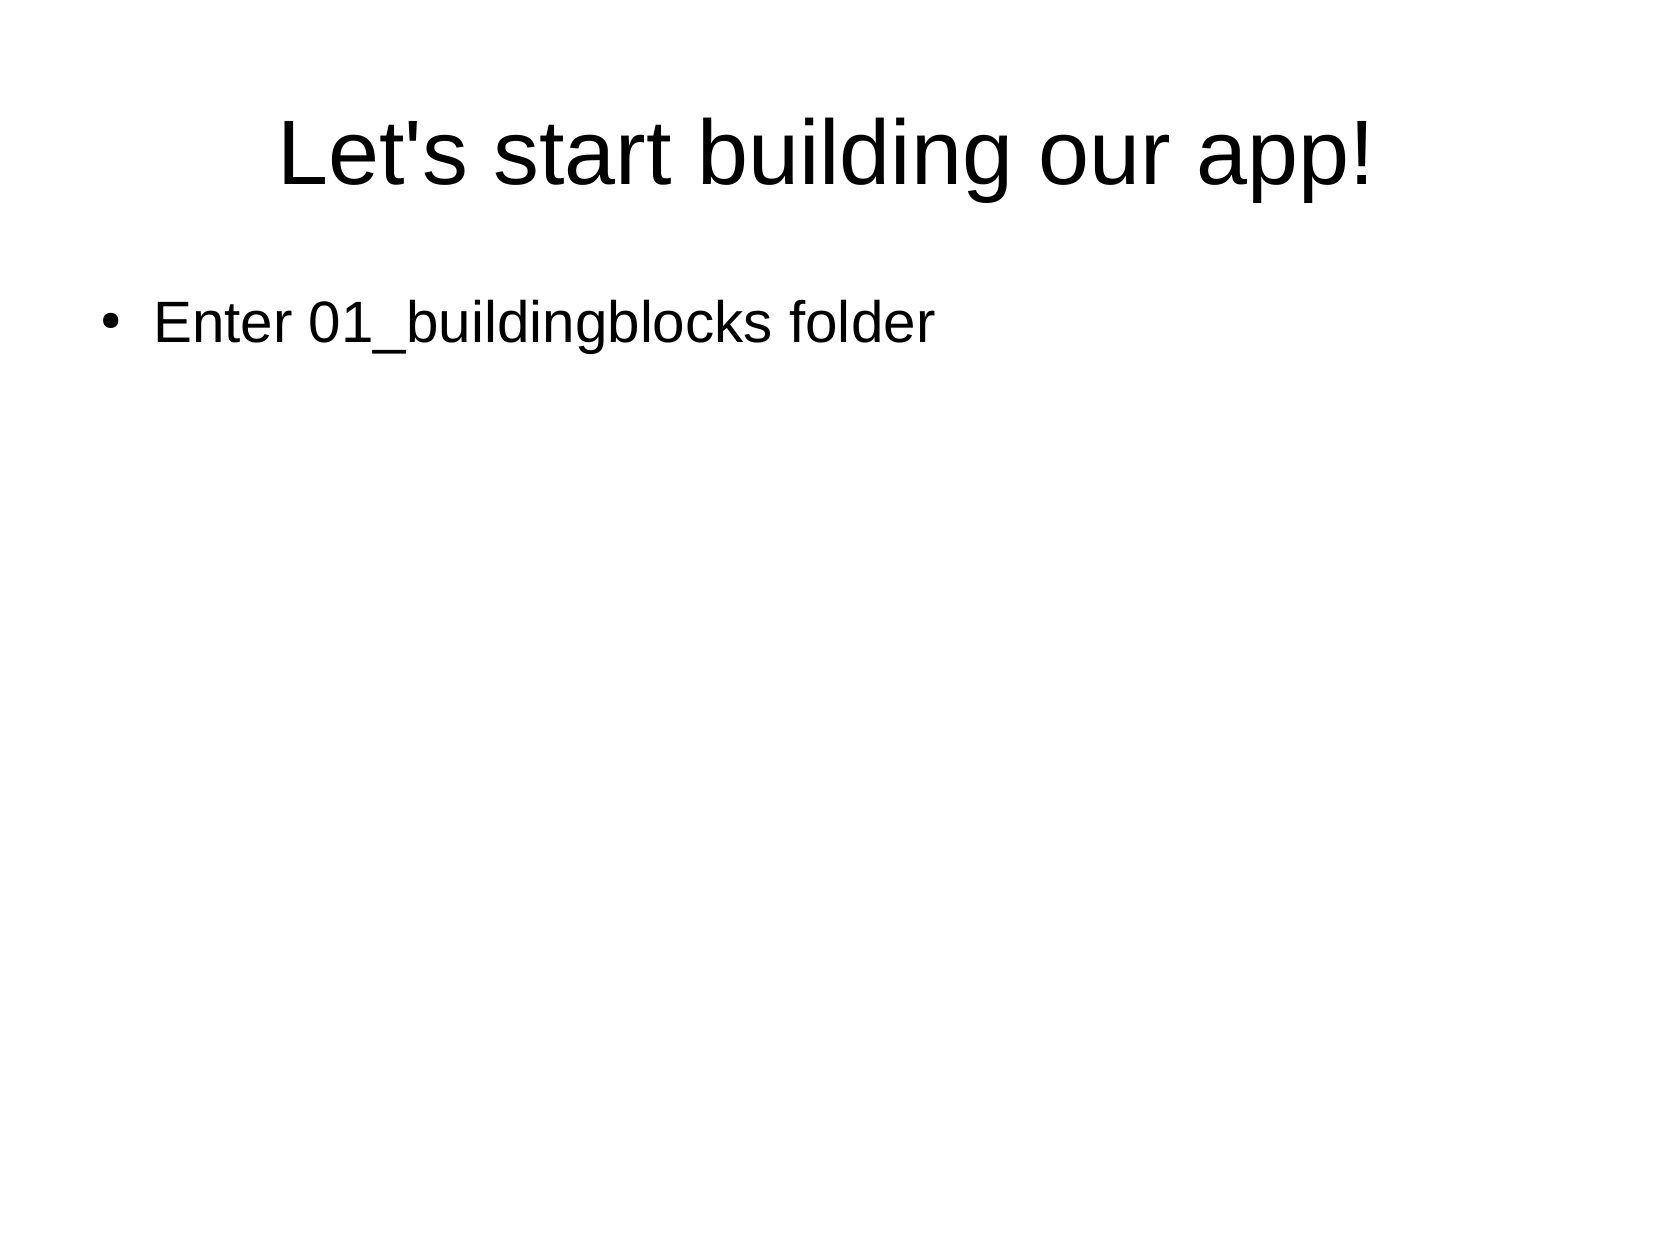

# Let's start building our app!
Enter 01_buildingblocks folder